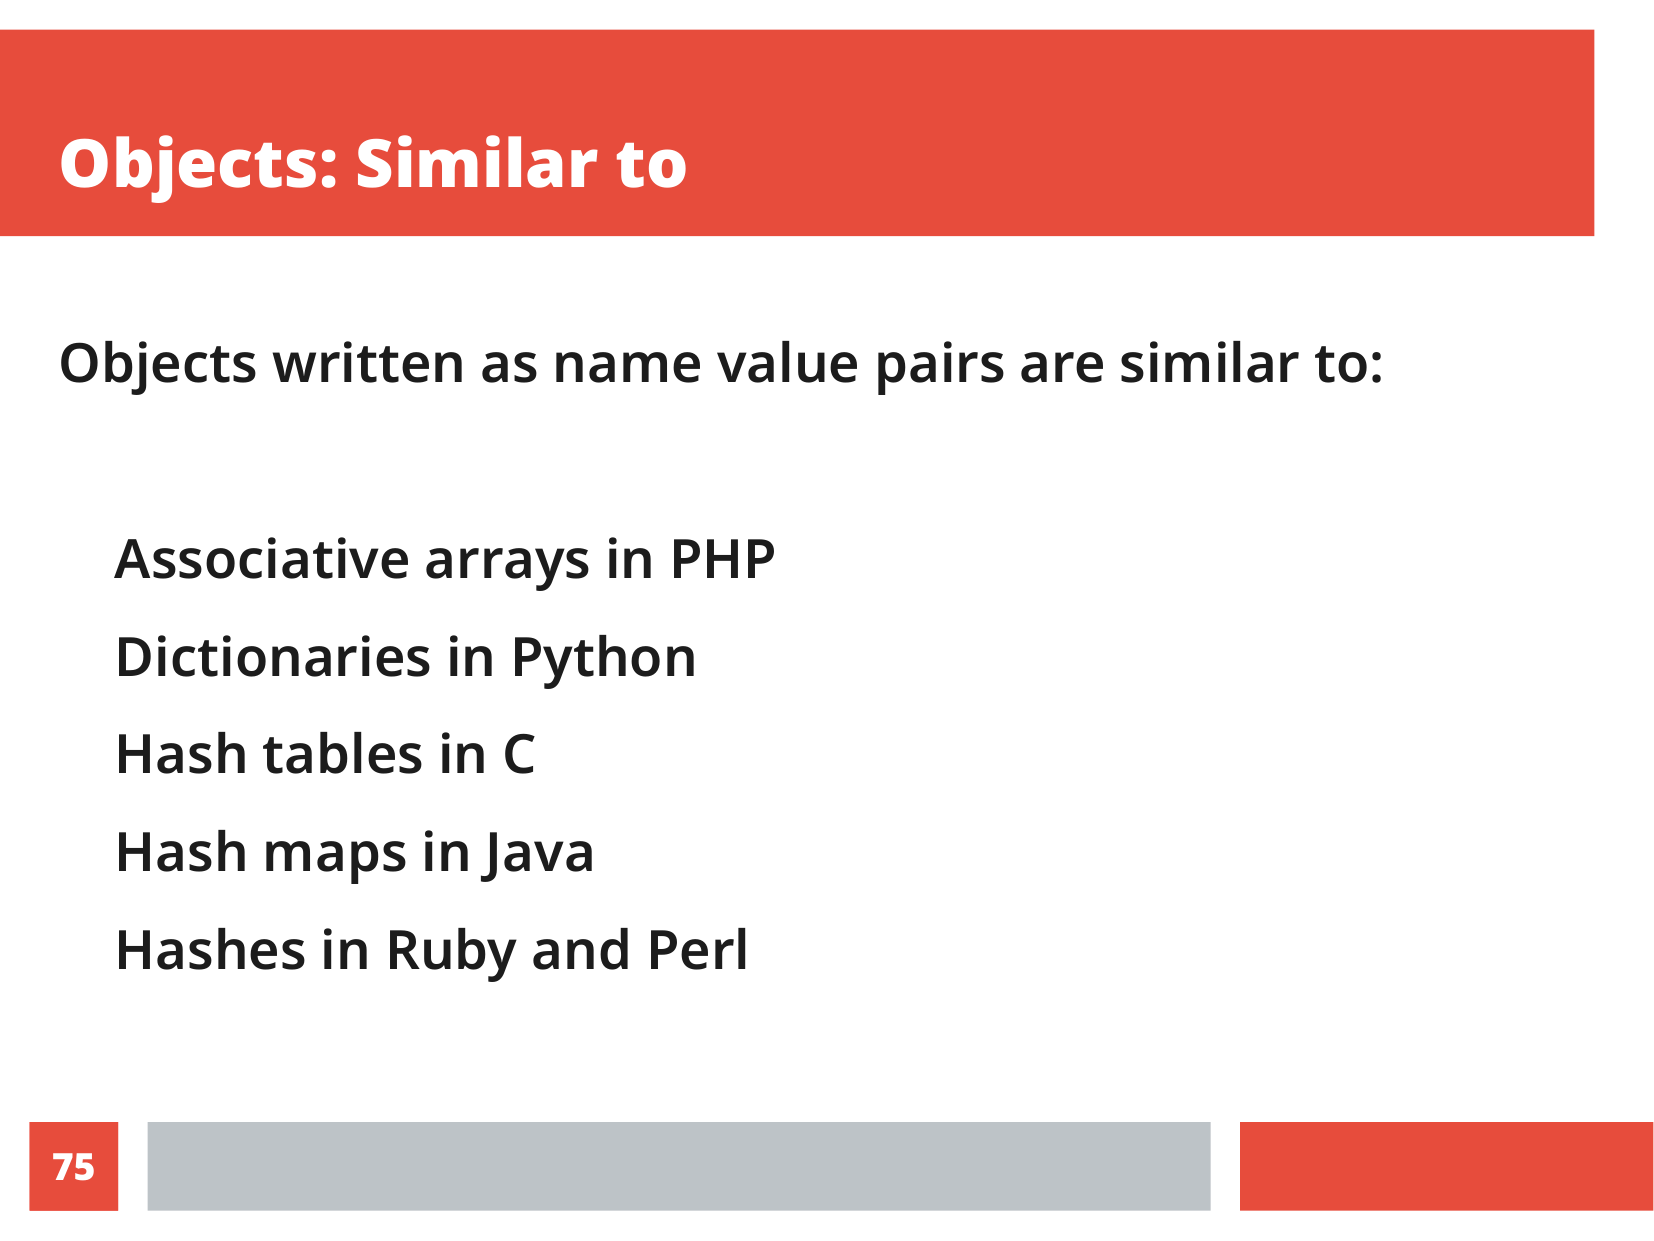

# Objects: Similar to
Objects written as name value pairs are similar to:
 Associative arrays in PHP
 Dictionaries in Python
 Hash tables in C
 Hash maps in Java
 Hashes in Ruby and Perl
75